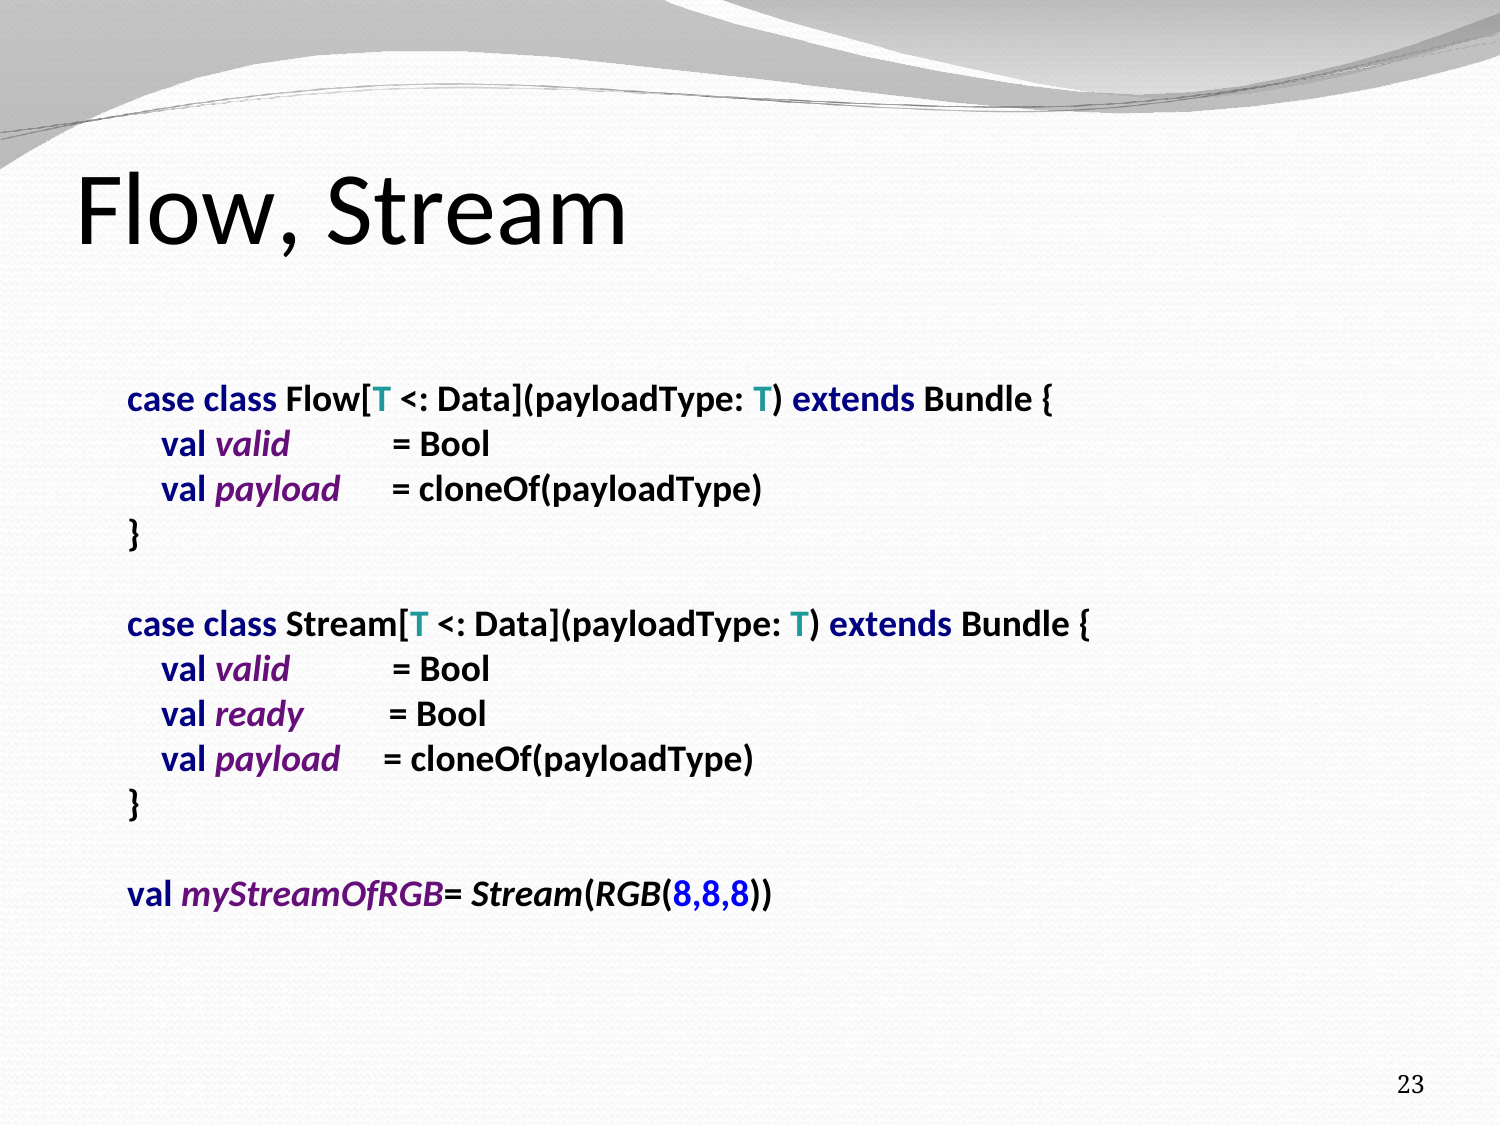

# Flow, Stream
case class Flow[T <: Data](payloadType: T) extends Bundle {
 val valid = Bool
 val payload = cloneOf(payloadType)
}
case class Stream[T <: Data](payloadType: T) extends Bundle {
 val valid = Bool
 val ready = Bool
 val payload = cloneOf(payloadType)
}
val myStreamOfRGB= Stream(RGB(8,8,8))